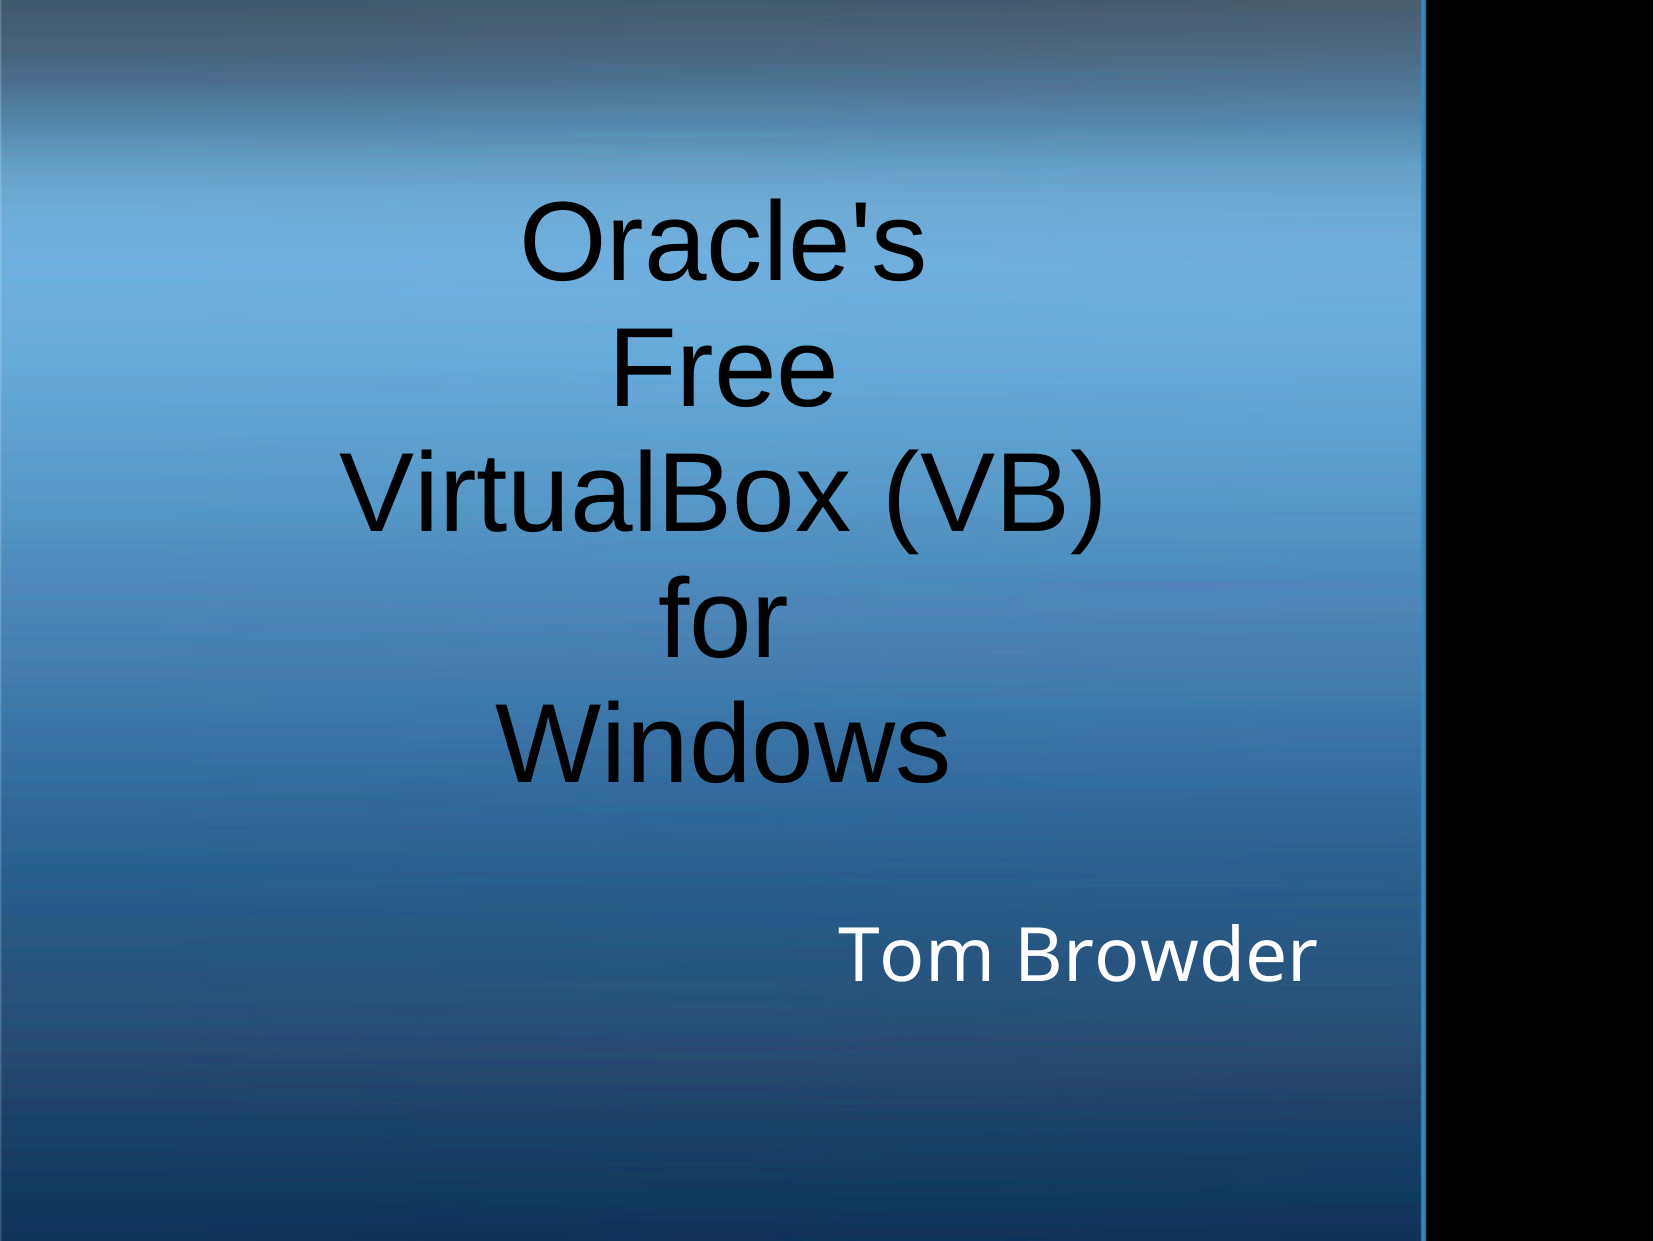

# Oracle's Free VirtualBox (VB) for Windows
Tom Browder